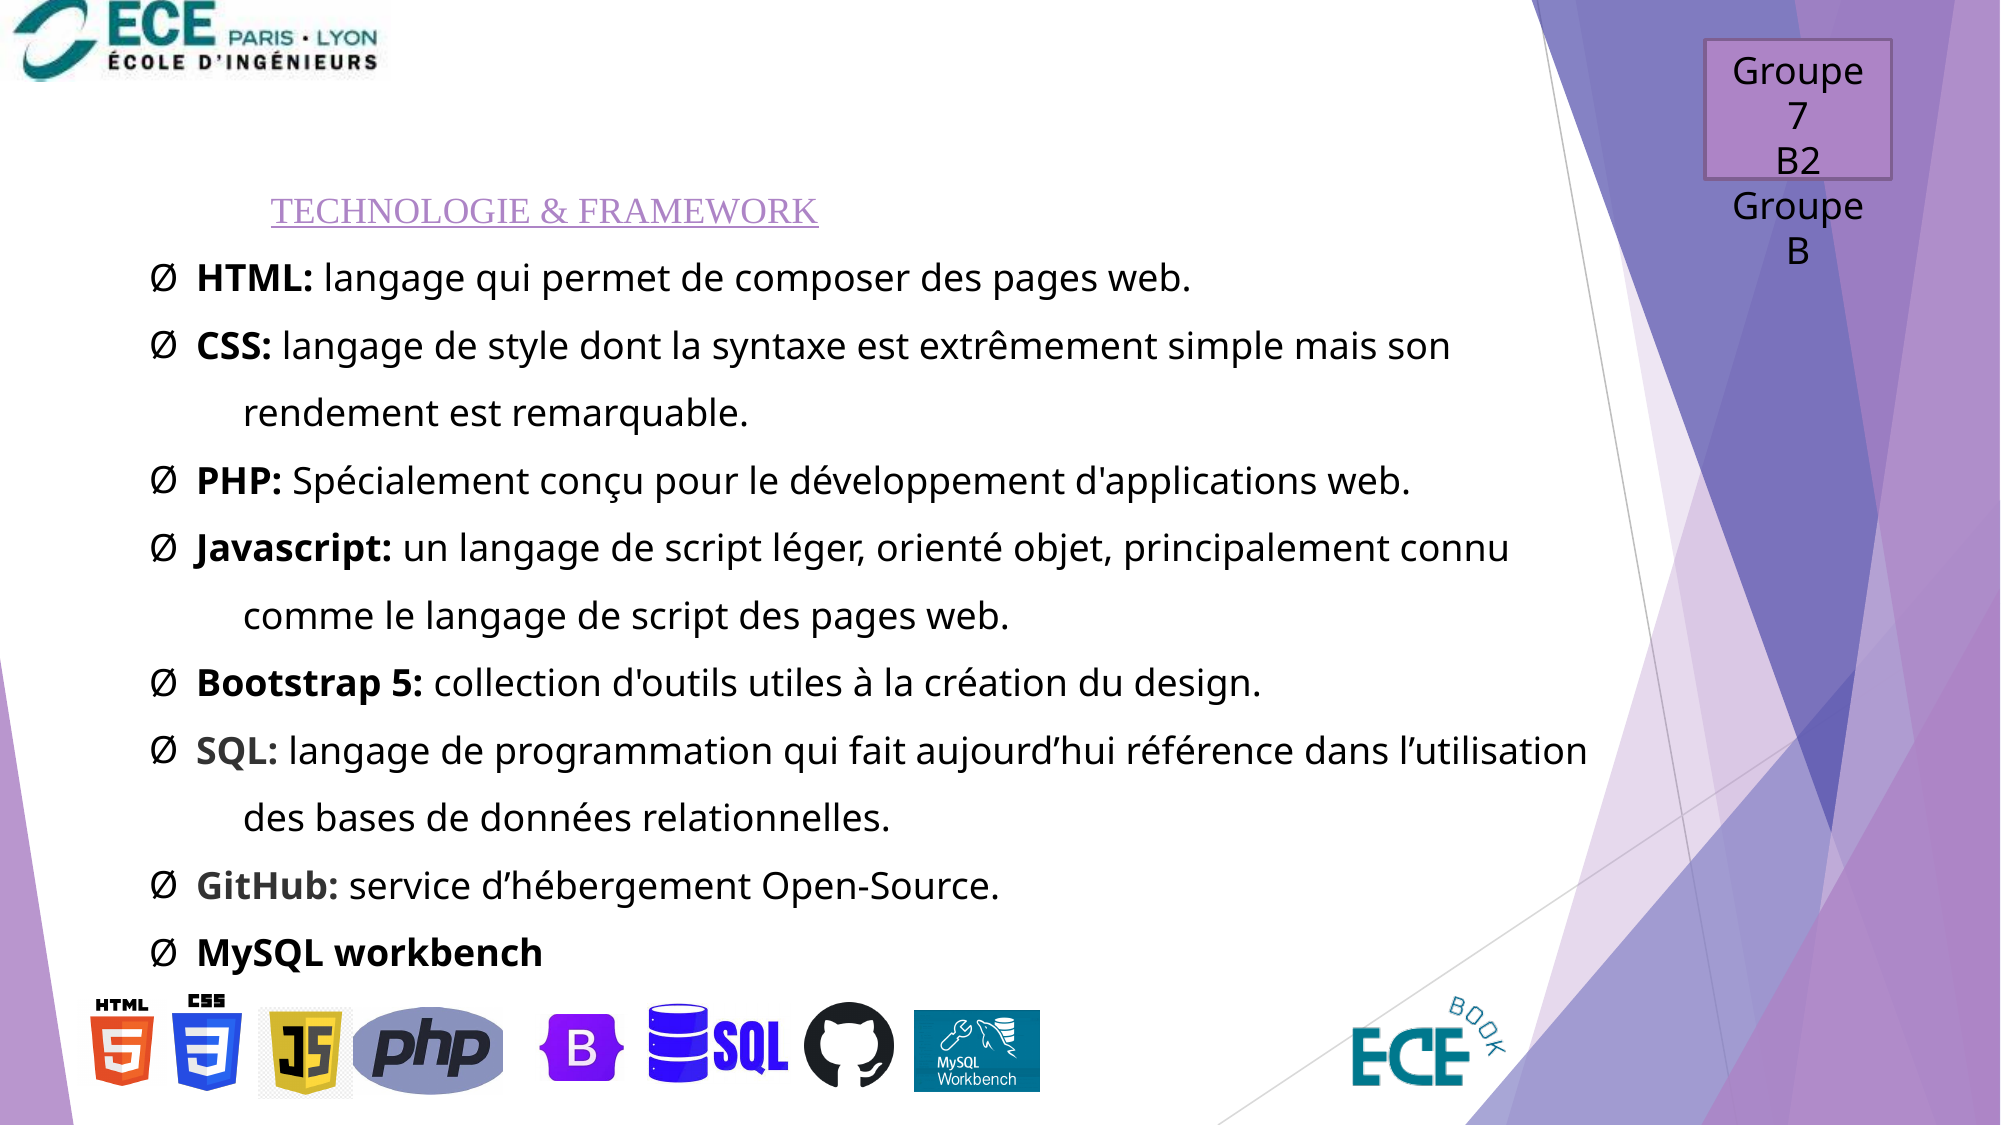

Groupe 7
B2 Groupe B
# TECHNOLOGIE & FRAMEWORK
HTML: langage qui permet de composer des pages web.
CSS: langage de style dont la syntaxe est extrêmement simple mais son rendement est remarquable.
PHP: Spécialement conçu pour le développement d'applications web.
Javascript: un langage de script léger, orienté objet, principalement connu comme le langage de script des pages web.
Bootstrap 5: collection d'outils utiles à la création du design.
SQL: langage de programmation qui fait aujourd’hui référence dans l’utilisation des bases de données relationnelles.
GitHub: service d’hébergement Open-Source.
MySQL workbench